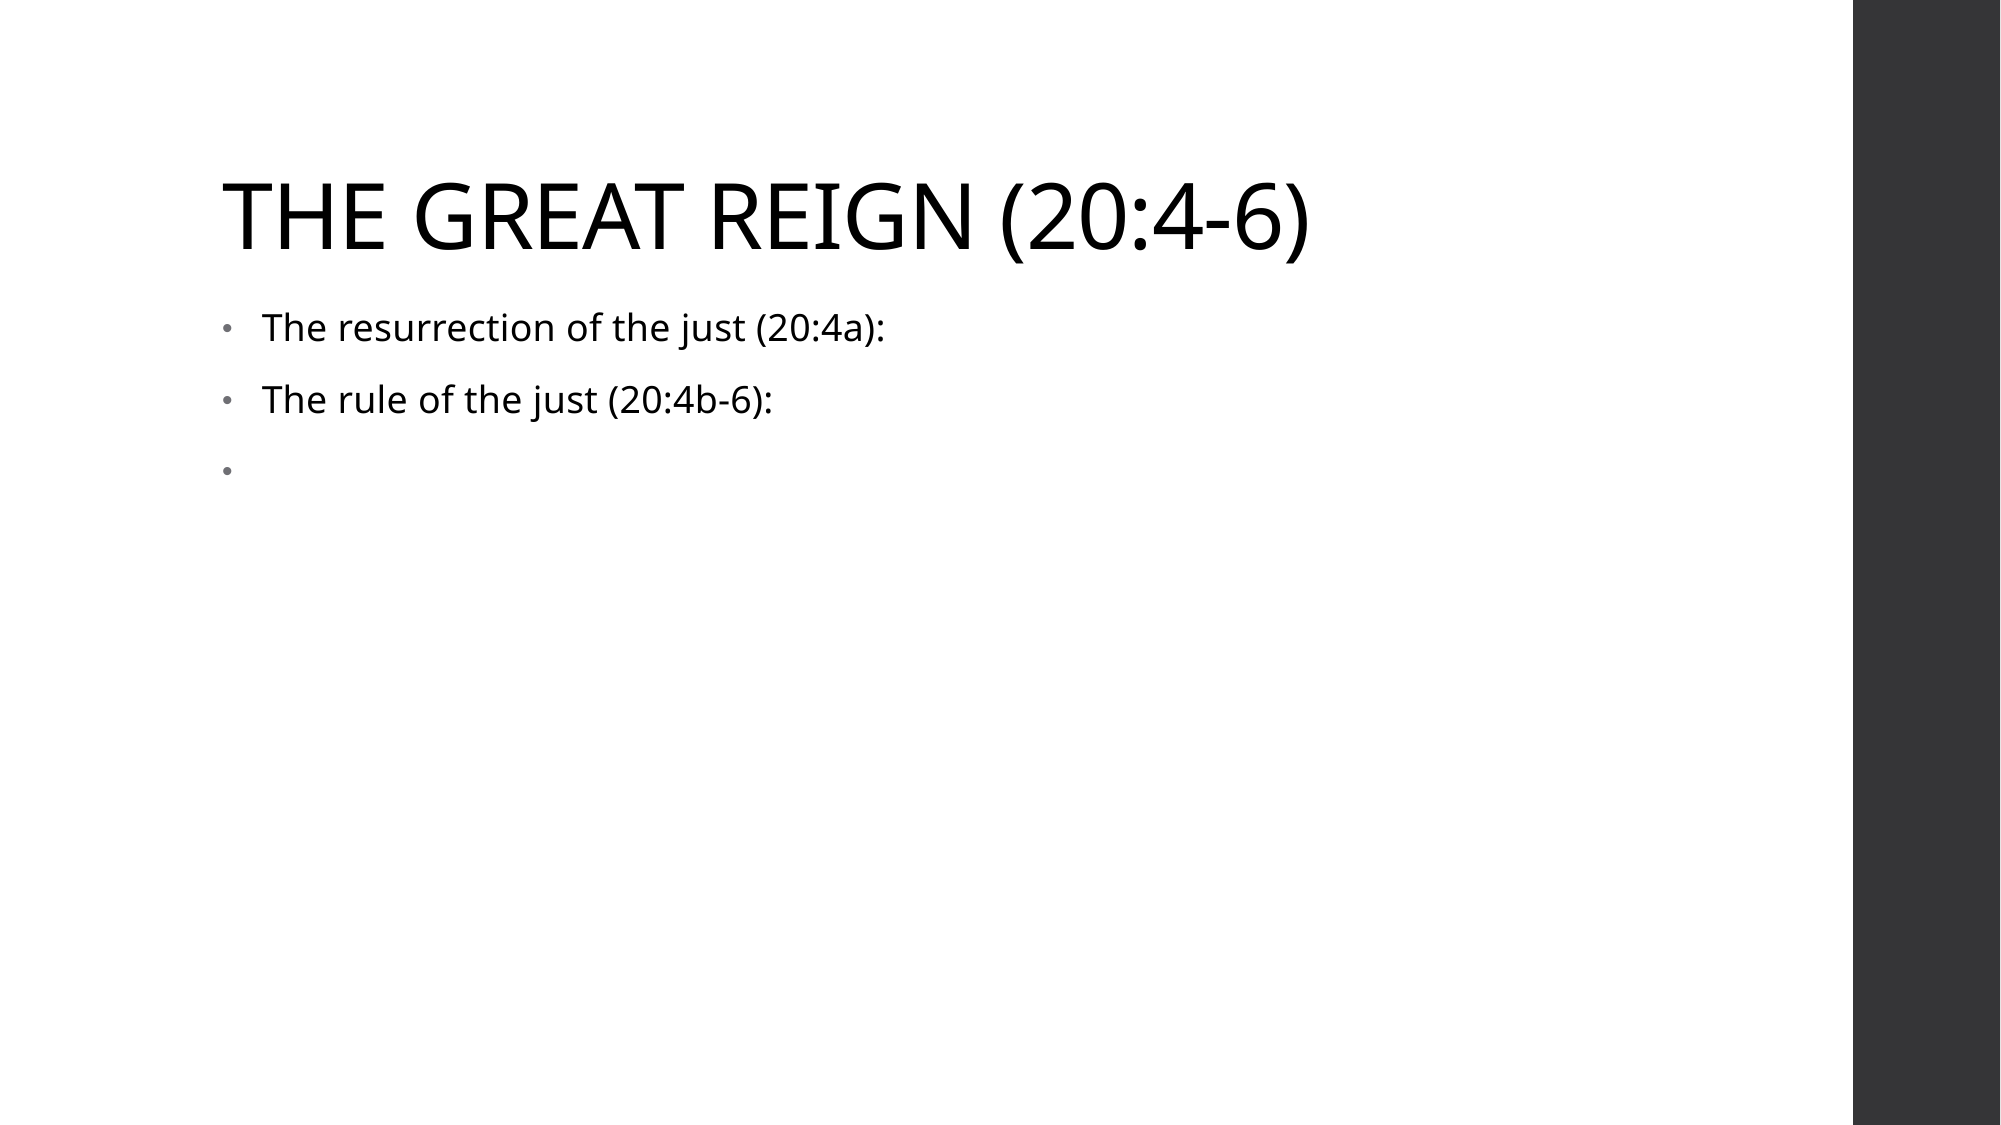

# THE GREAT REIGN (20:4-6)
 The resurrection of the just (20:4a):
 The rule of the just (20:4b-6):